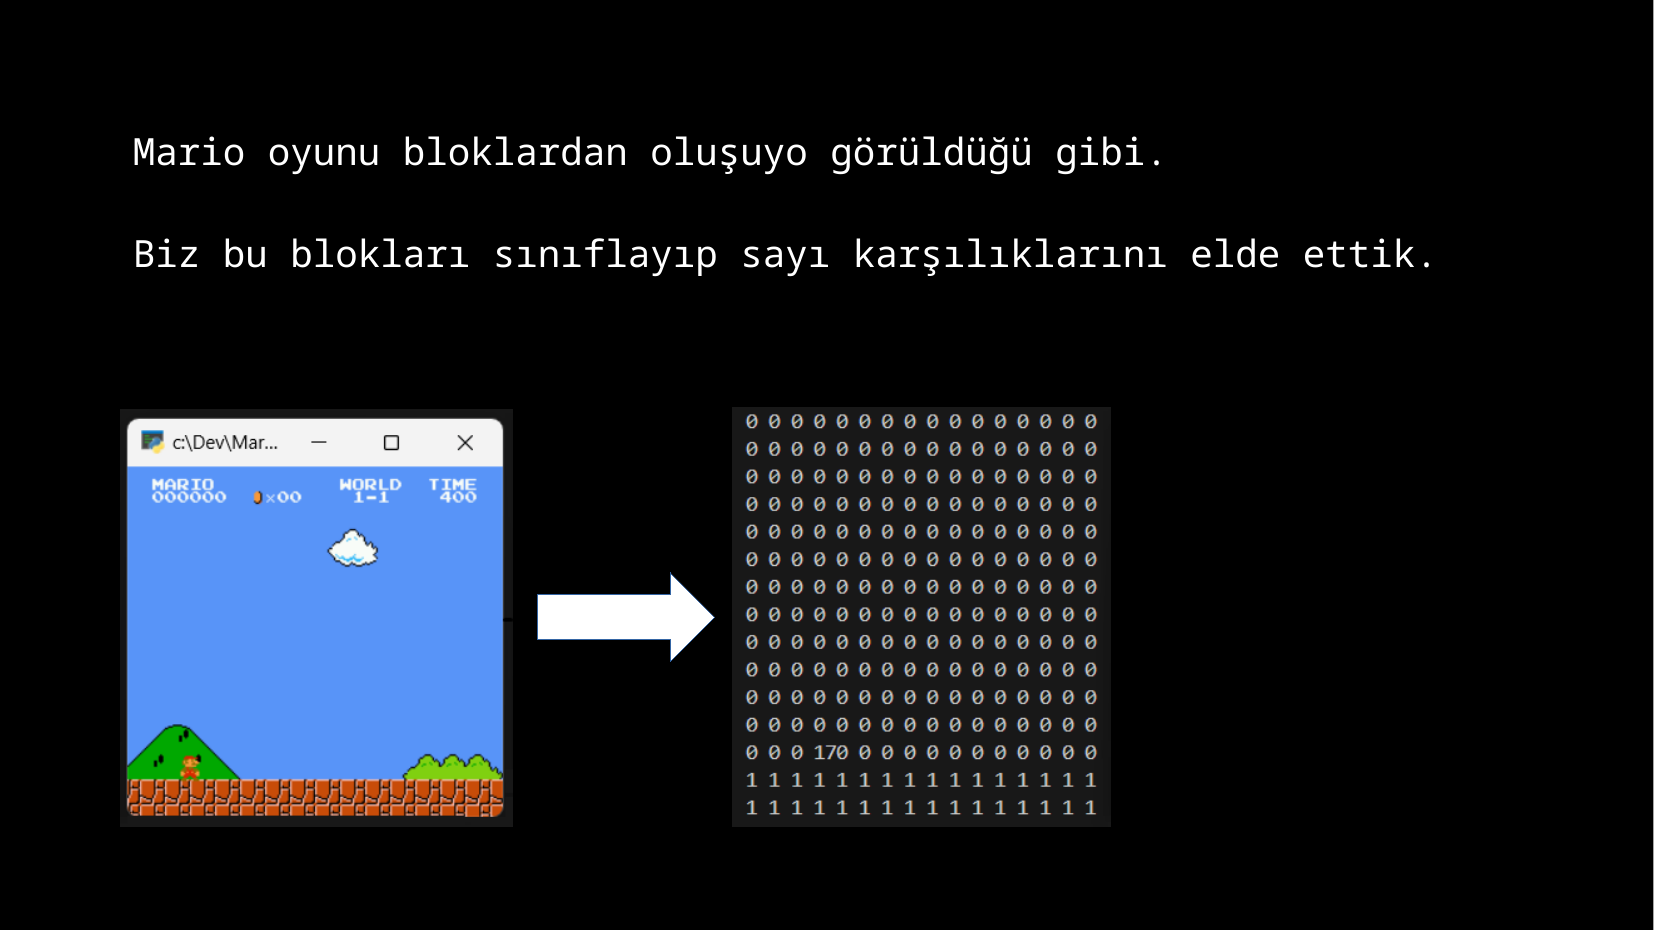

Mario oyunu bloklardan oluşuyo görüldüğü gibi.
Biz bu blokları sınıflayıp sayı karşılıklarını elde ettik.